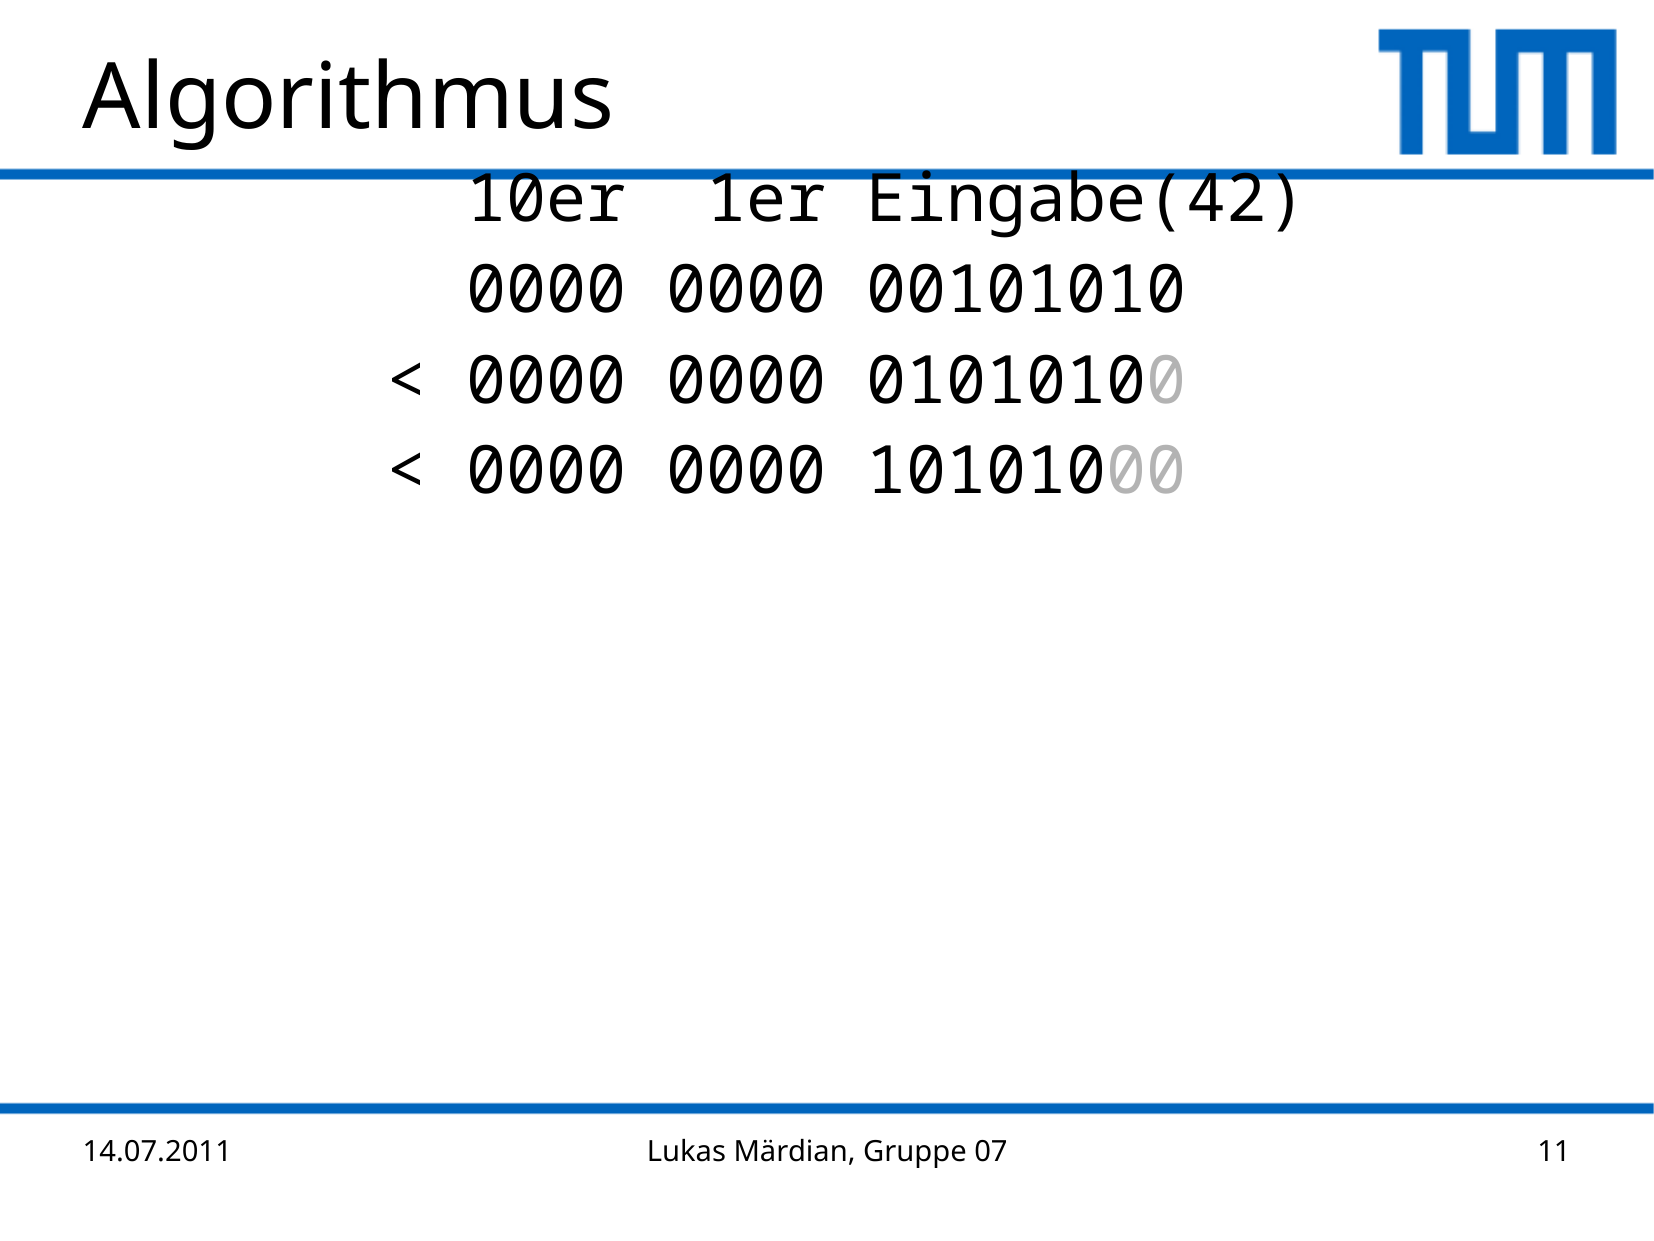

# Algorithmus
 10er 1er Eingabe(42)
 0000 0000 00101010
< 0000 0000 01010100
< 0000 0000 10101000
14.07.2011
Lukas Märdian, Gruppe 07
11